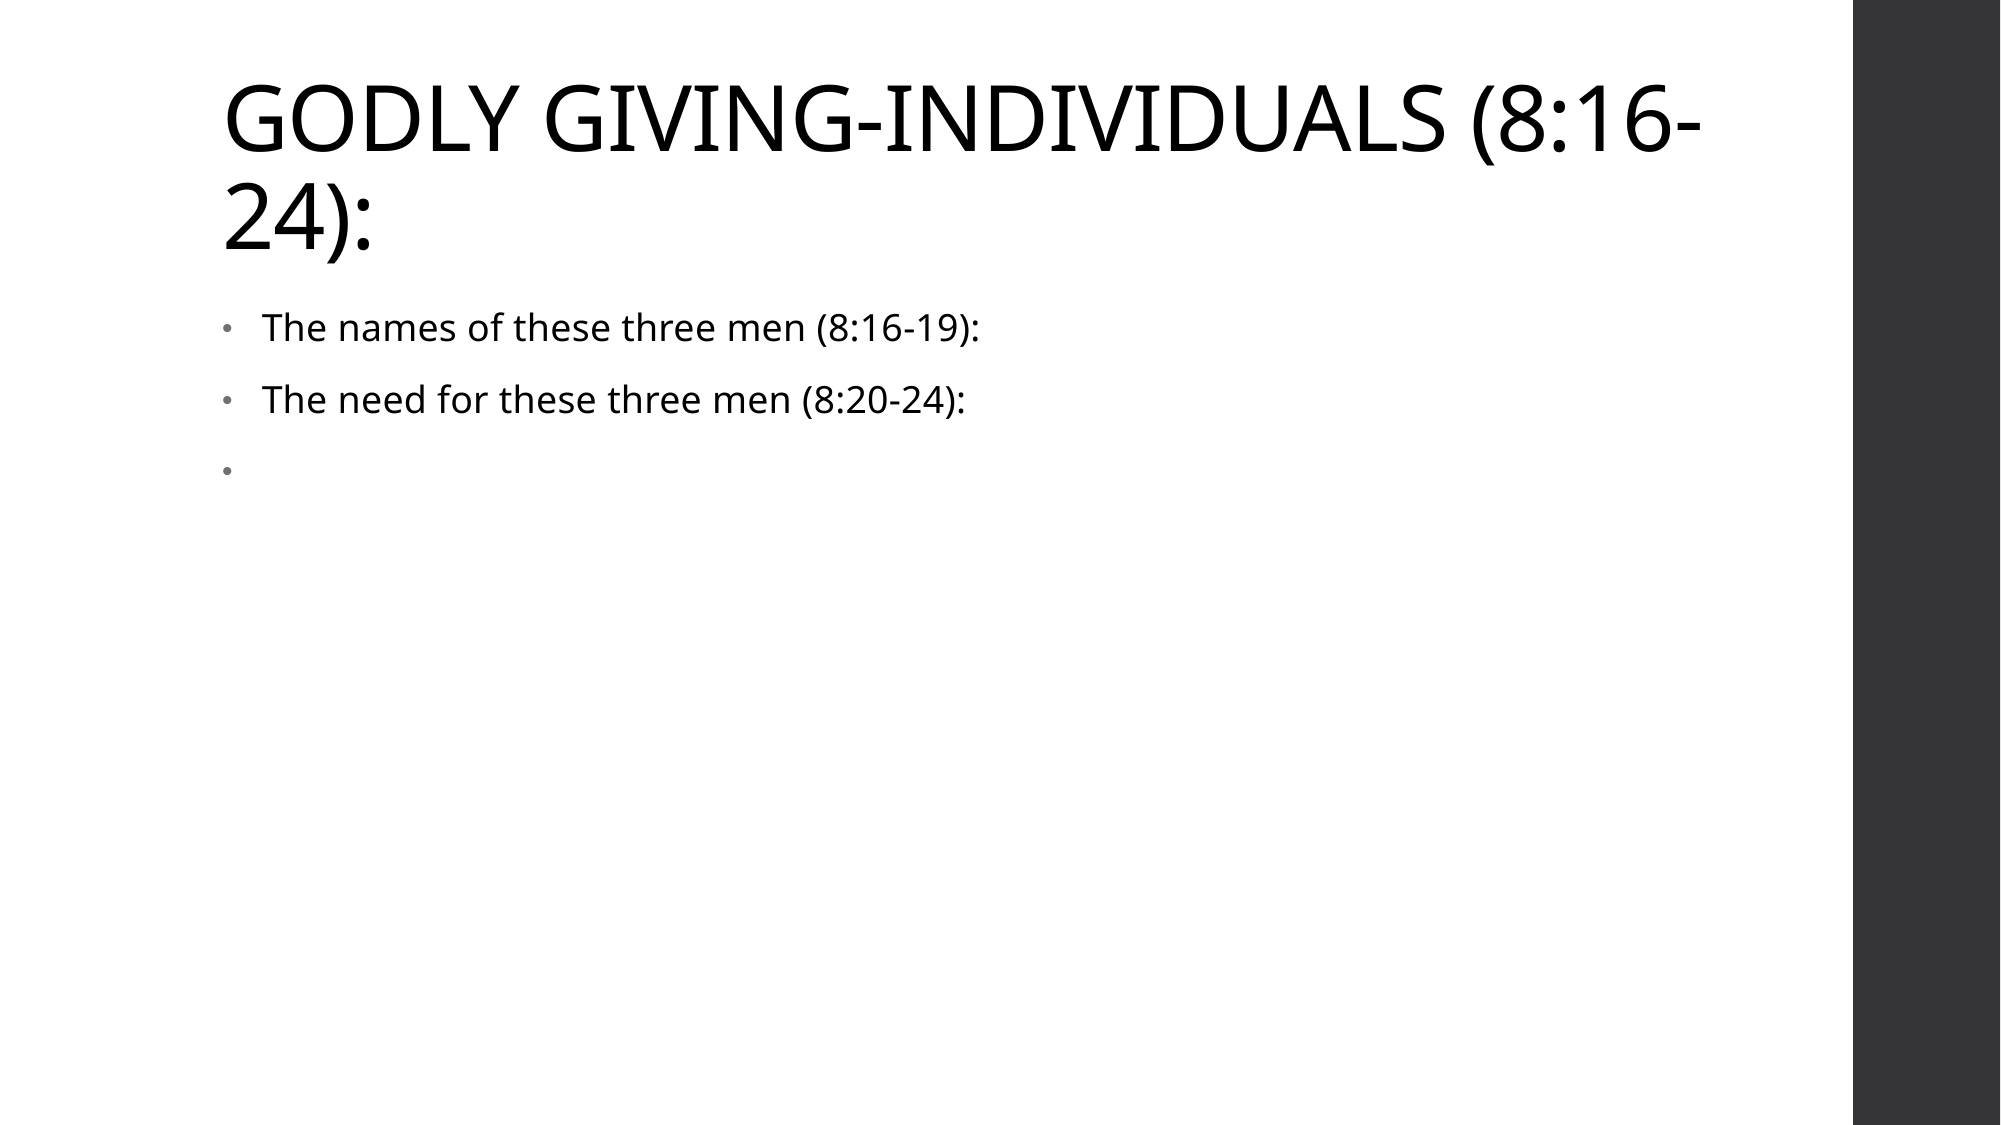

# GODLY GIVING-INDIVIDUALS (8:16-24):
 The names of these three men (8:16-19):
 The need for these three men (8:20-24):